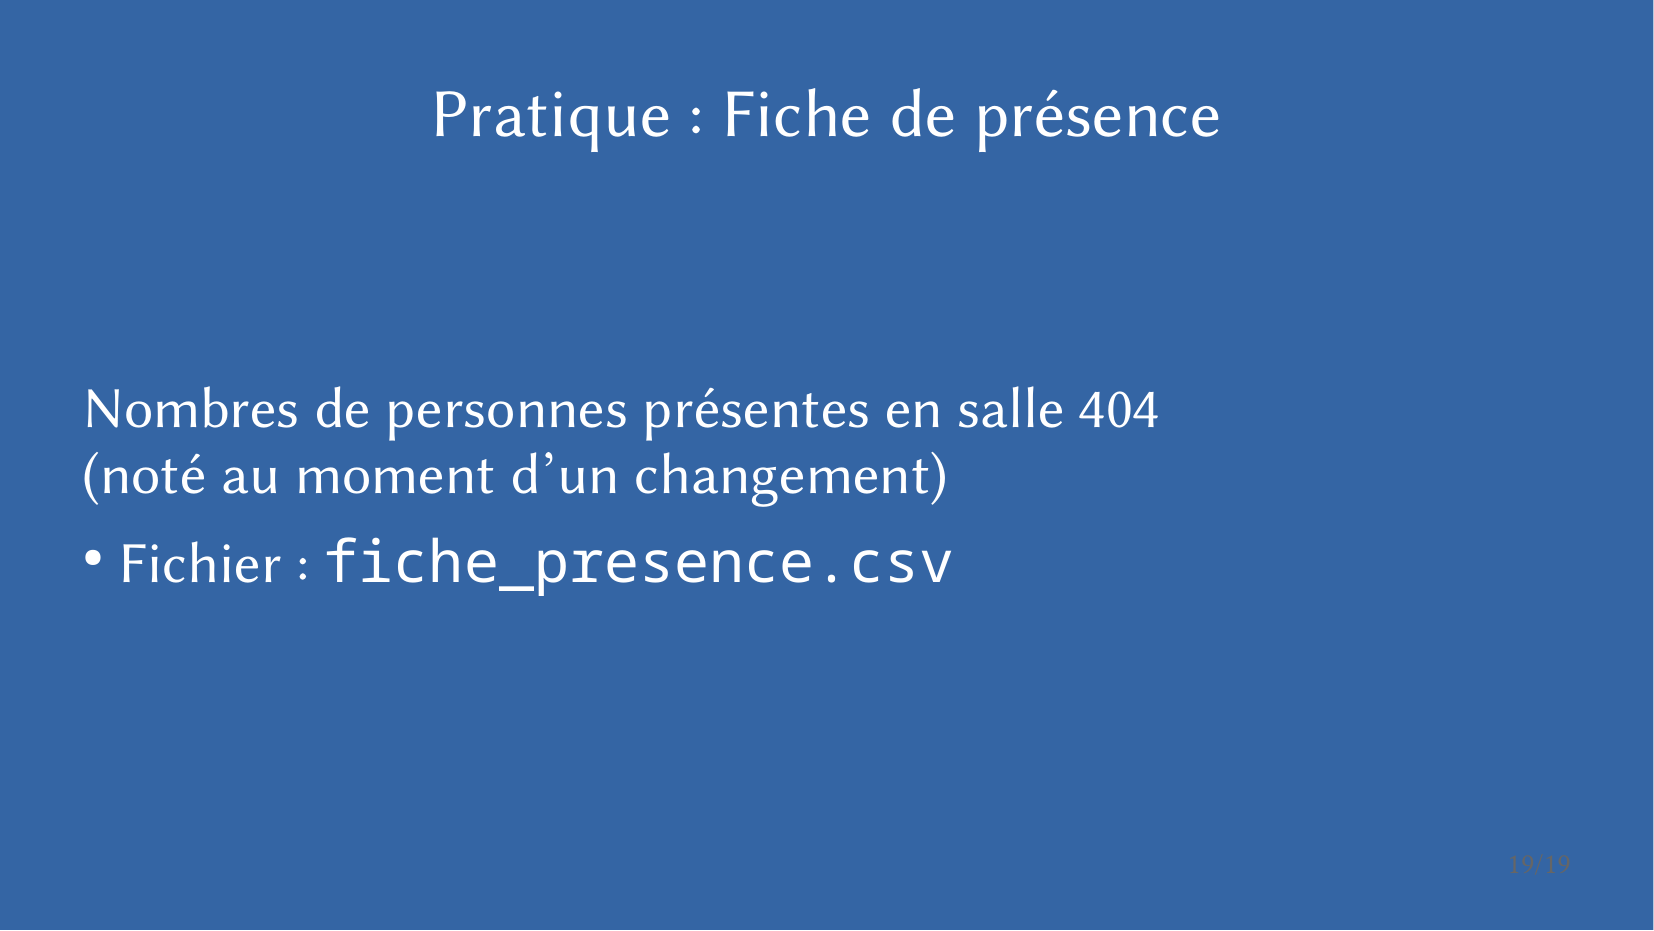

# Pratique : Fiche de présence
Nombres de personnes présentes en salle 404
(noté au moment d’un changement)
Fichier : fiche_presence.csv
19